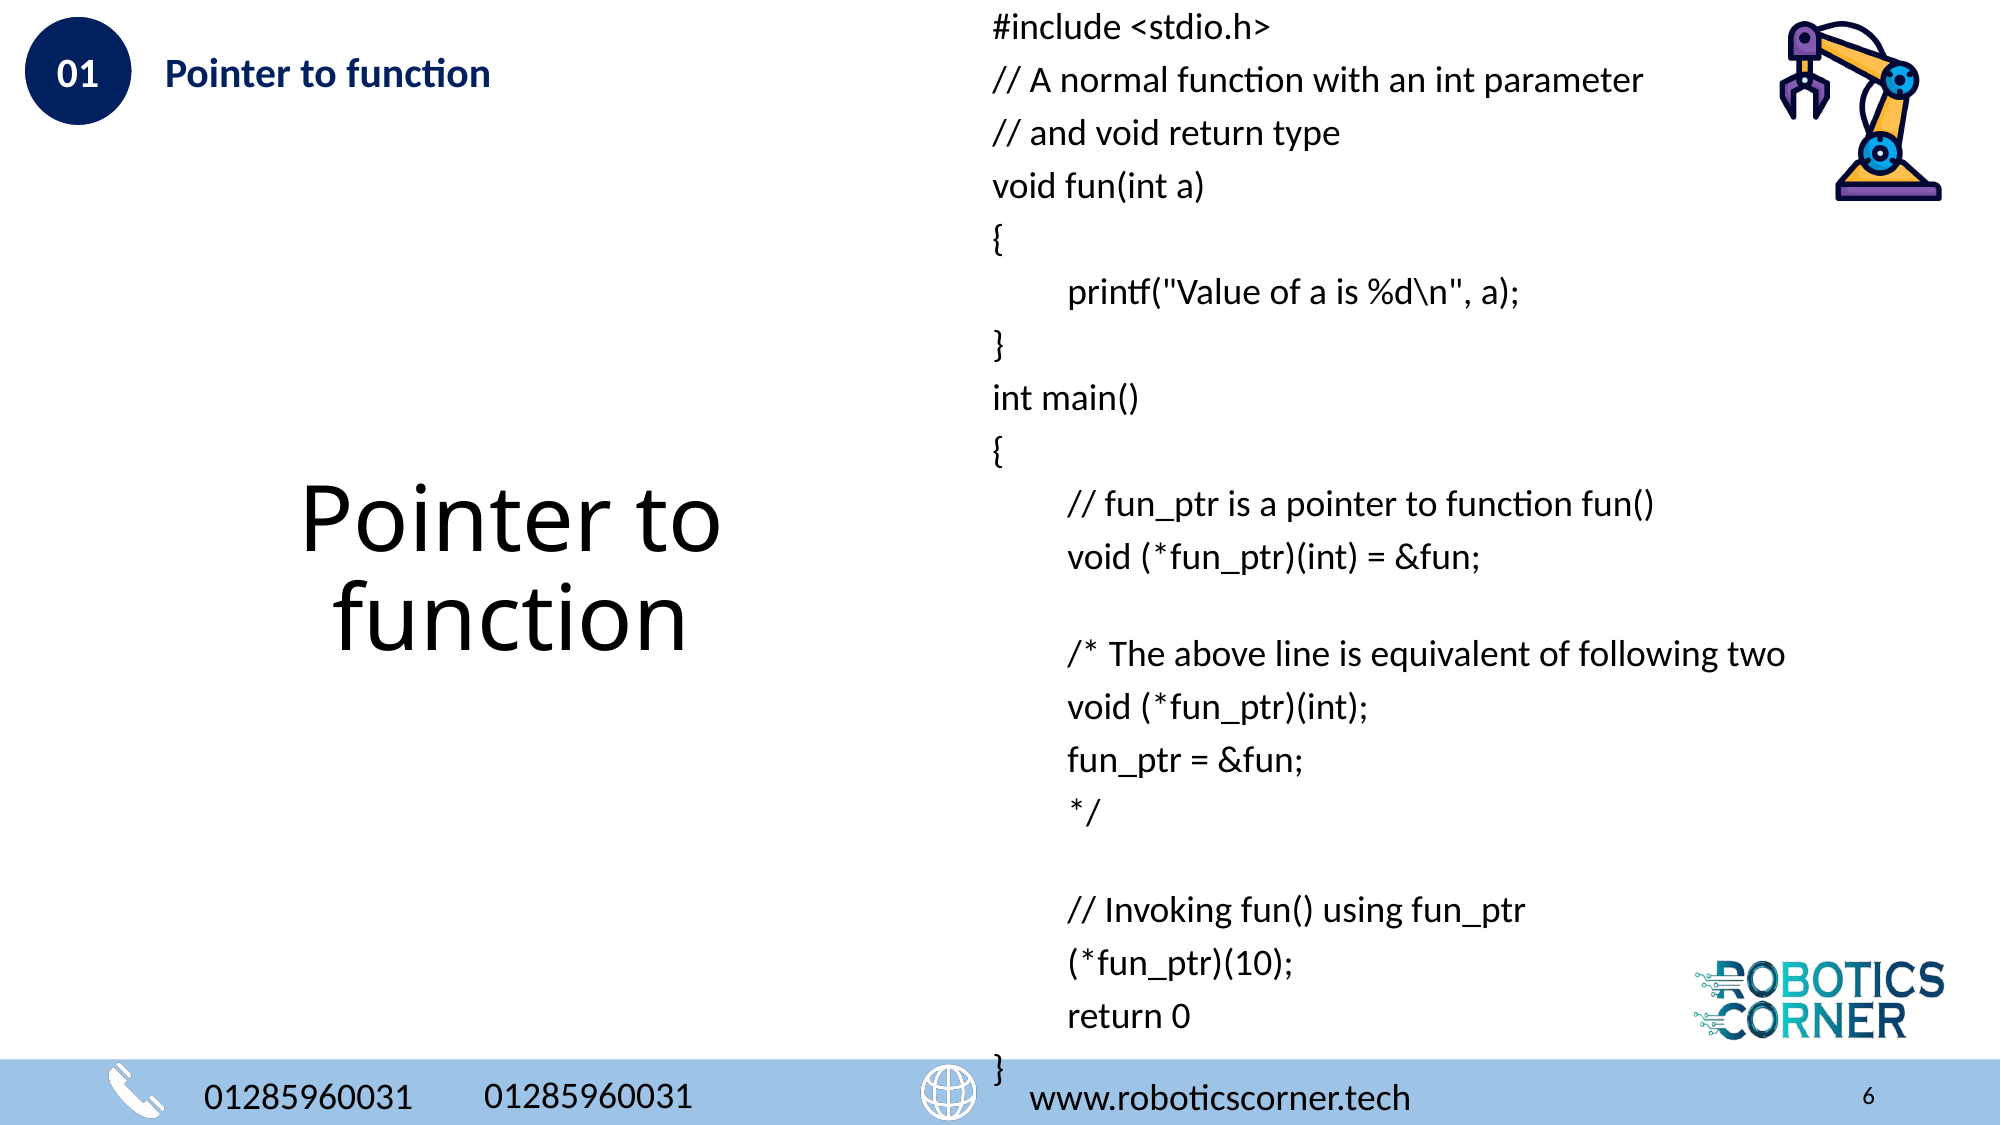

#include <stdio.h>
// A normal function with an int parameter
// and void return type
void fun(int a)
{
	printf("Value of a is %d\n", a);
}
int main()
{
	// fun_ptr is a pointer to function fun()
	void (*fun_ptr)(int) = &fun;
	/* The above line is equivalent of following two
	void (*fun_ptr)(int);
	fun_ptr = &fun;
	*/
	// Invoking fun() using fun_ptr
	(*fun_ptr)(10);
	return 0
}
01
Pointer to function
# Pointer to function